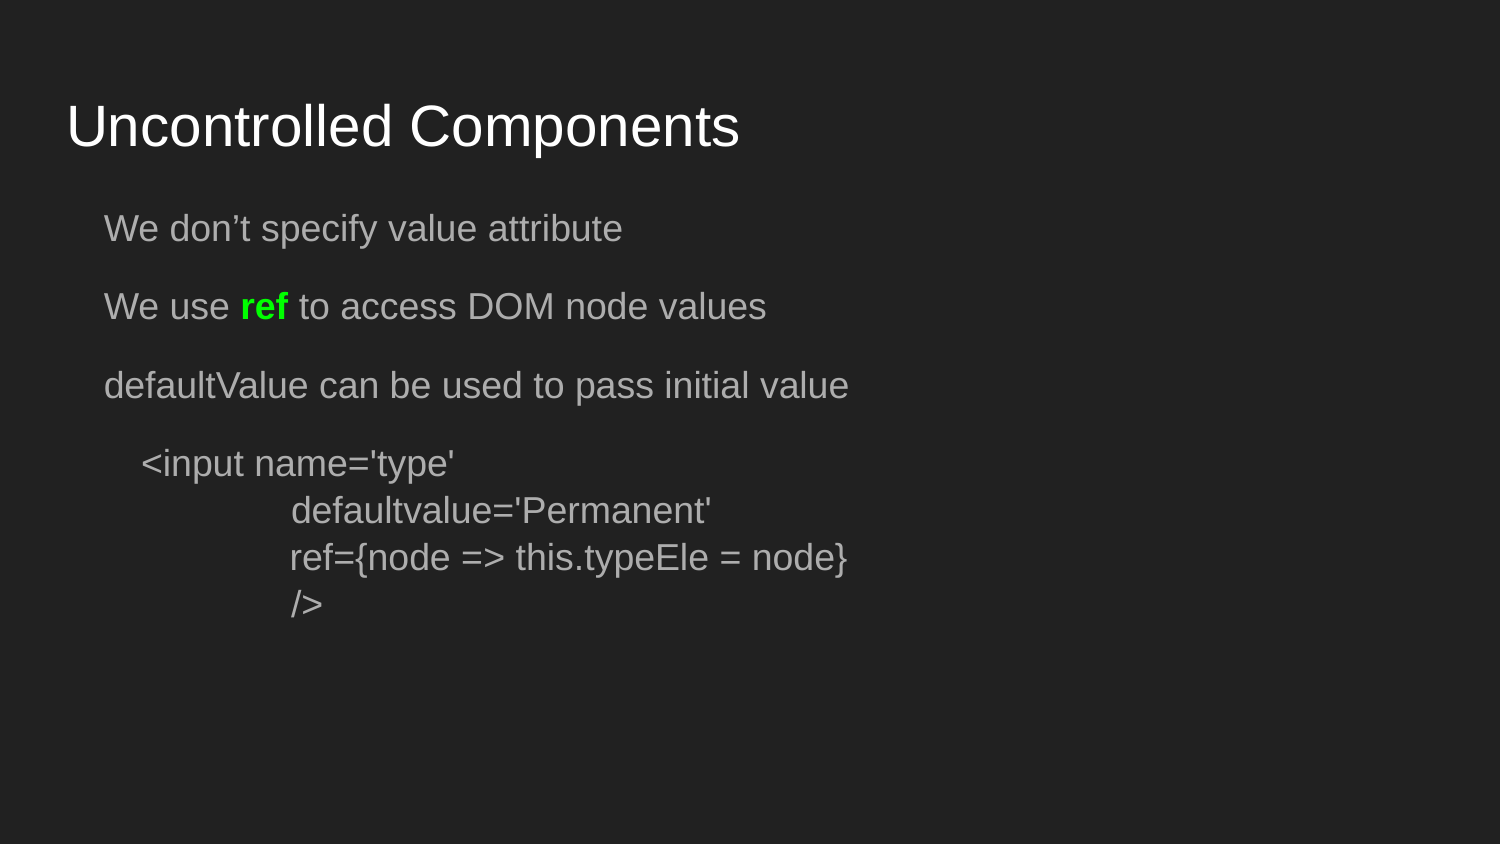

# Uncontrolled Components
We don’t specify value attribute
We use ref to access DOM node values
defaultValue can be used to pass initial value
	<input name='type'
 		defaultvalue='Permanent'
 ref={node => this.typeEle = node}
 	/>